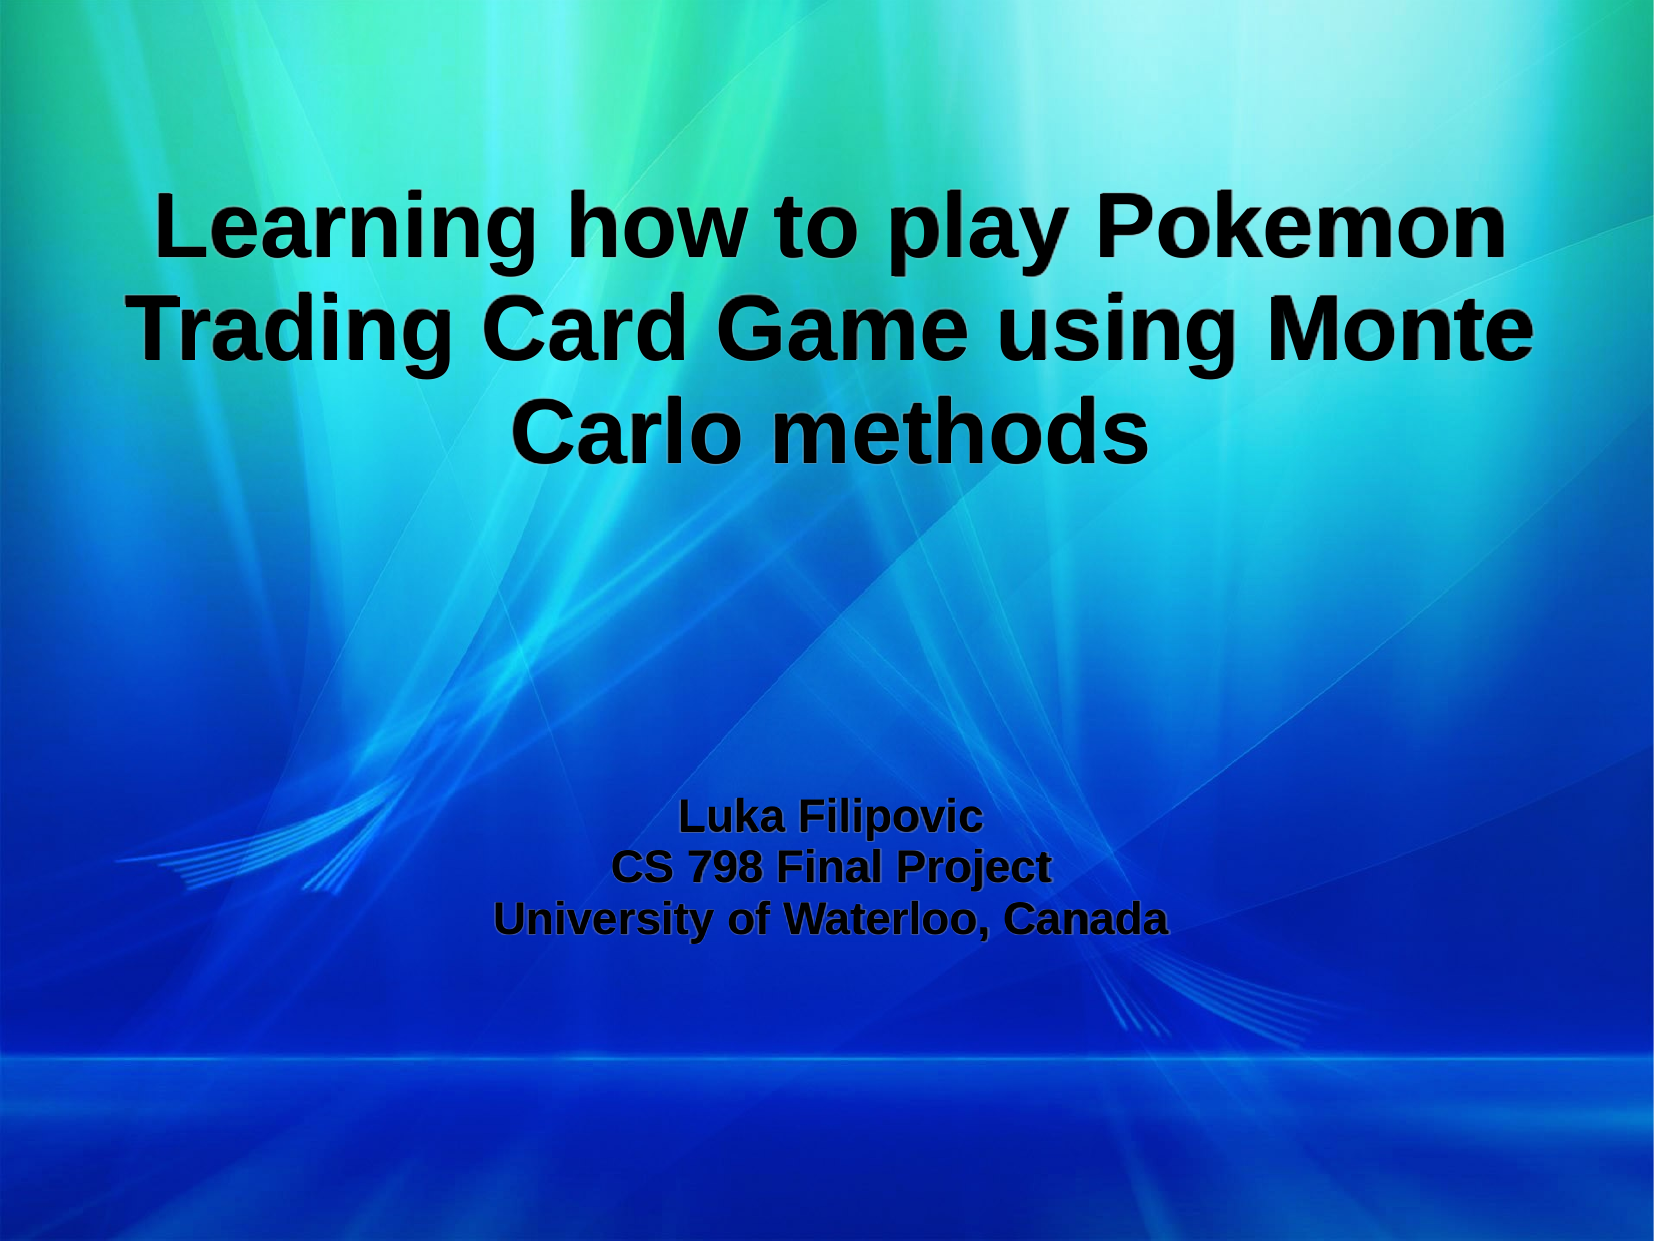

# Learning how to play Pokemon Trading Card Game using Monte Carlo methods Luka Filipovic CS 798 Final Project University of Waterloo, Canada